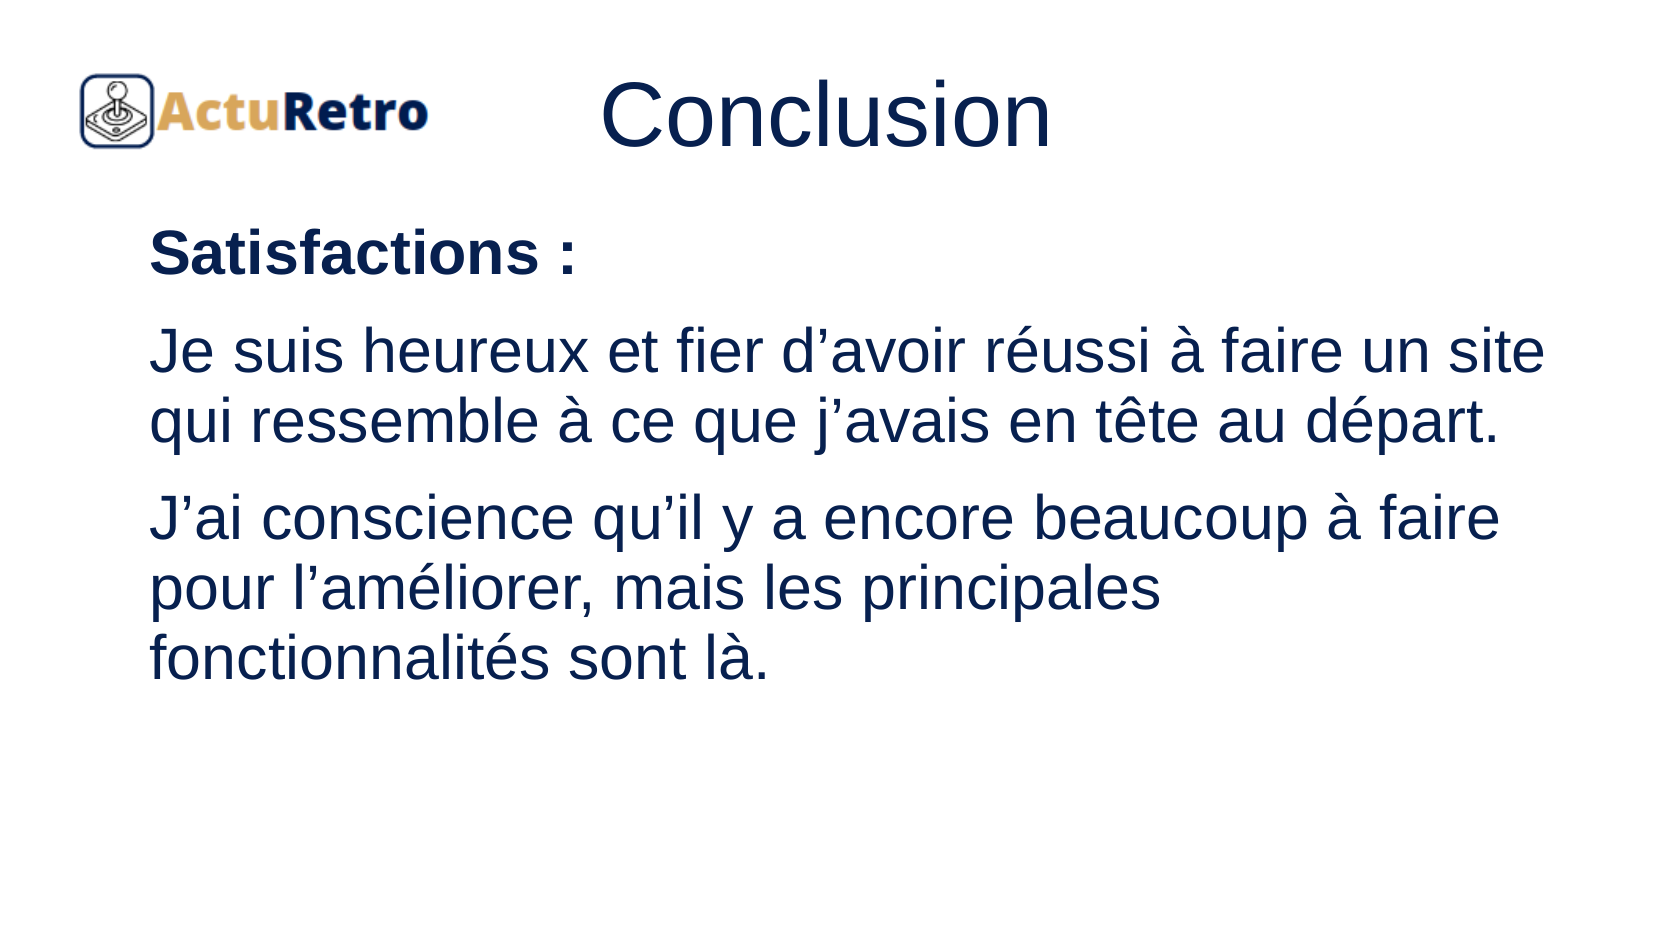

# Conclusion
Satisfactions :
Je suis heureux et fier d’avoir réussi à faire un site qui ressemble à ce que j’avais en tête au départ.
J’ai conscience qu’il y a encore beaucoup à faire pour l’améliorer, mais les principales fonctionnalités sont là.